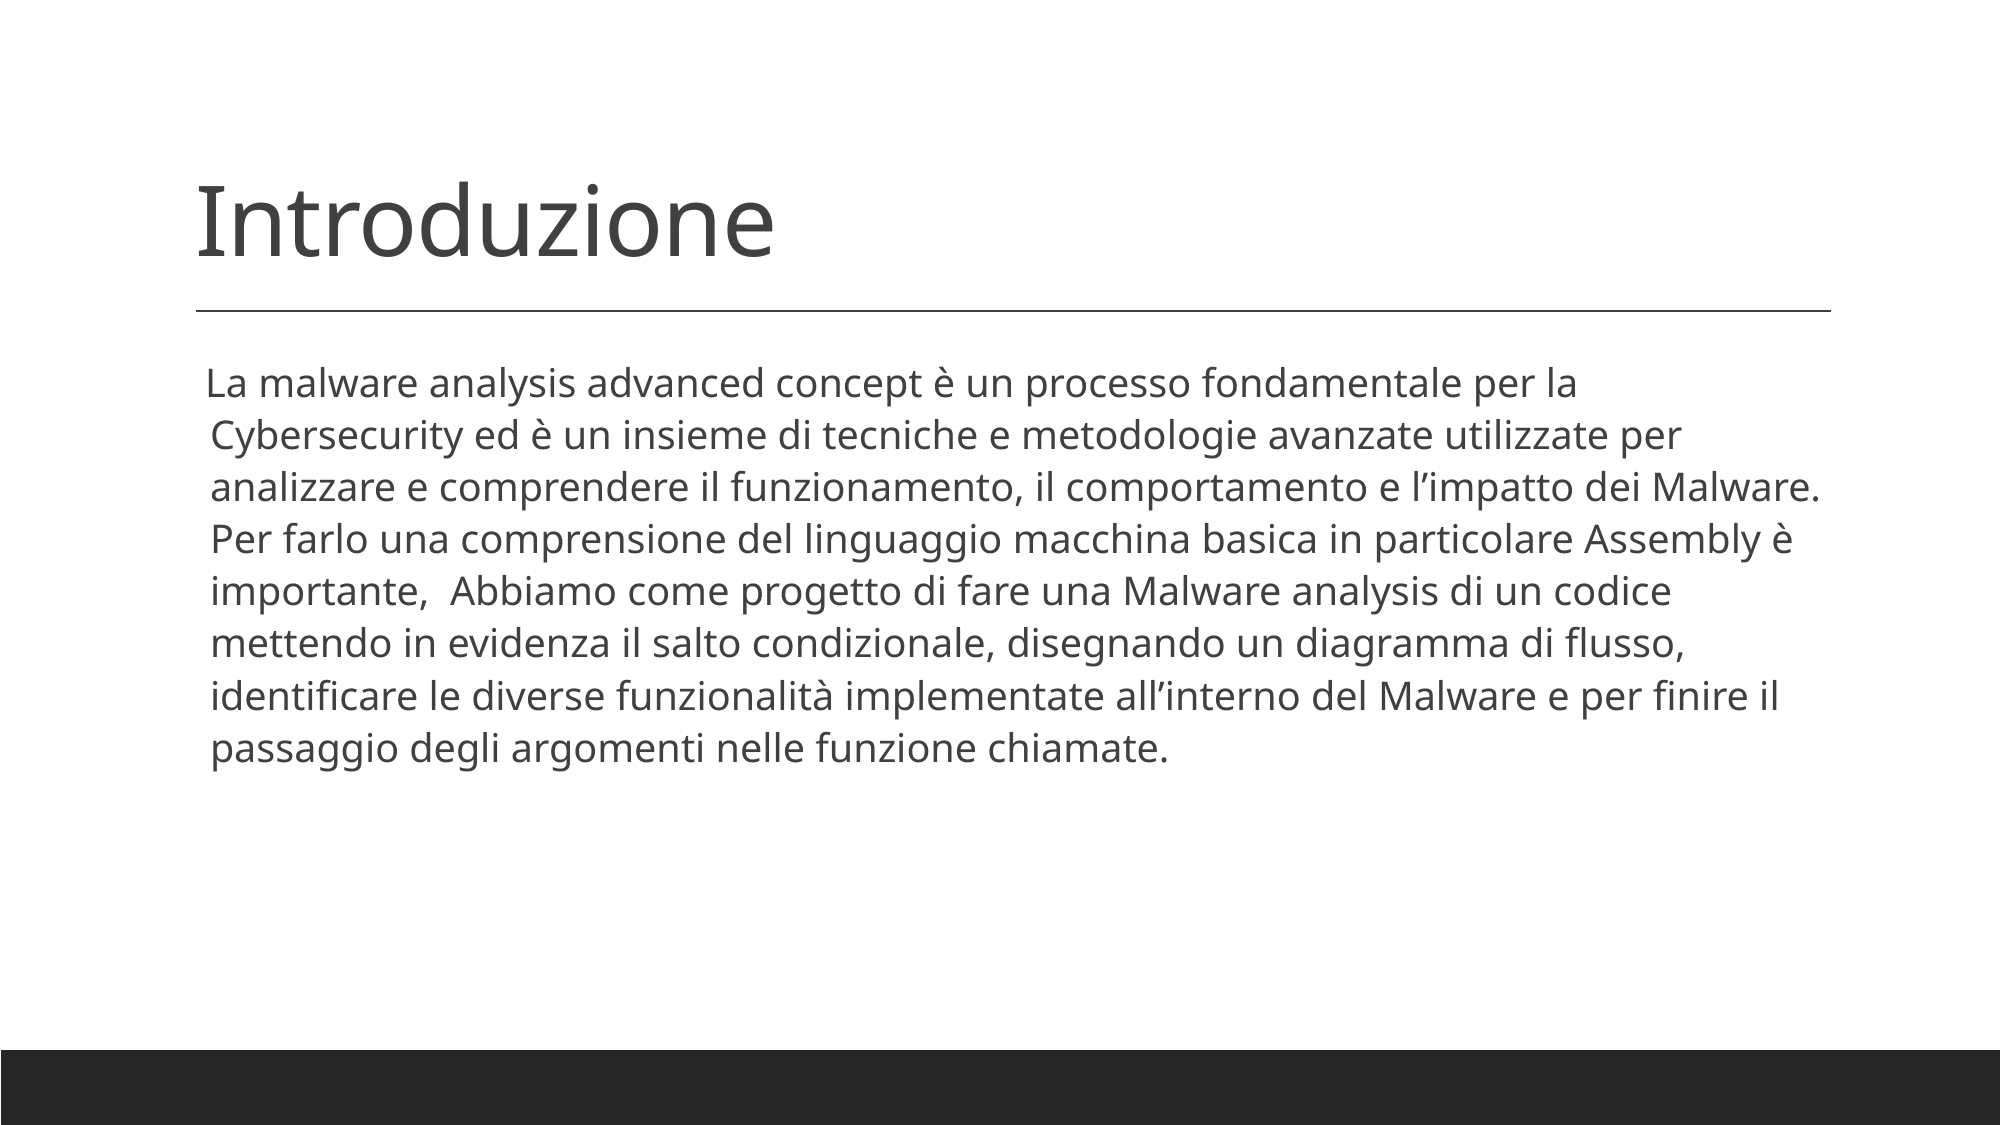

# Introduzione
 La malware analysis advanced concept è un processo fondamentale per la Cybersecurity ed è un insieme di tecniche e metodologie avanzate utilizzate per analizzare e comprendere il funzionamento, il comportamento e l’impatto dei Malware. Per farlo una comprensione del linguaggio macchina basica in particolare Assembly è importante, Abbiamo come progetto di fare una Malware analysis di un codice mettendo in evidenza il salto condizionale, disegnando un diagramma di flusso, identificare le diverse funzionalità implementate all’interno del Malware e per finire il passaggio degli argomenti nelle funzione chiamate.